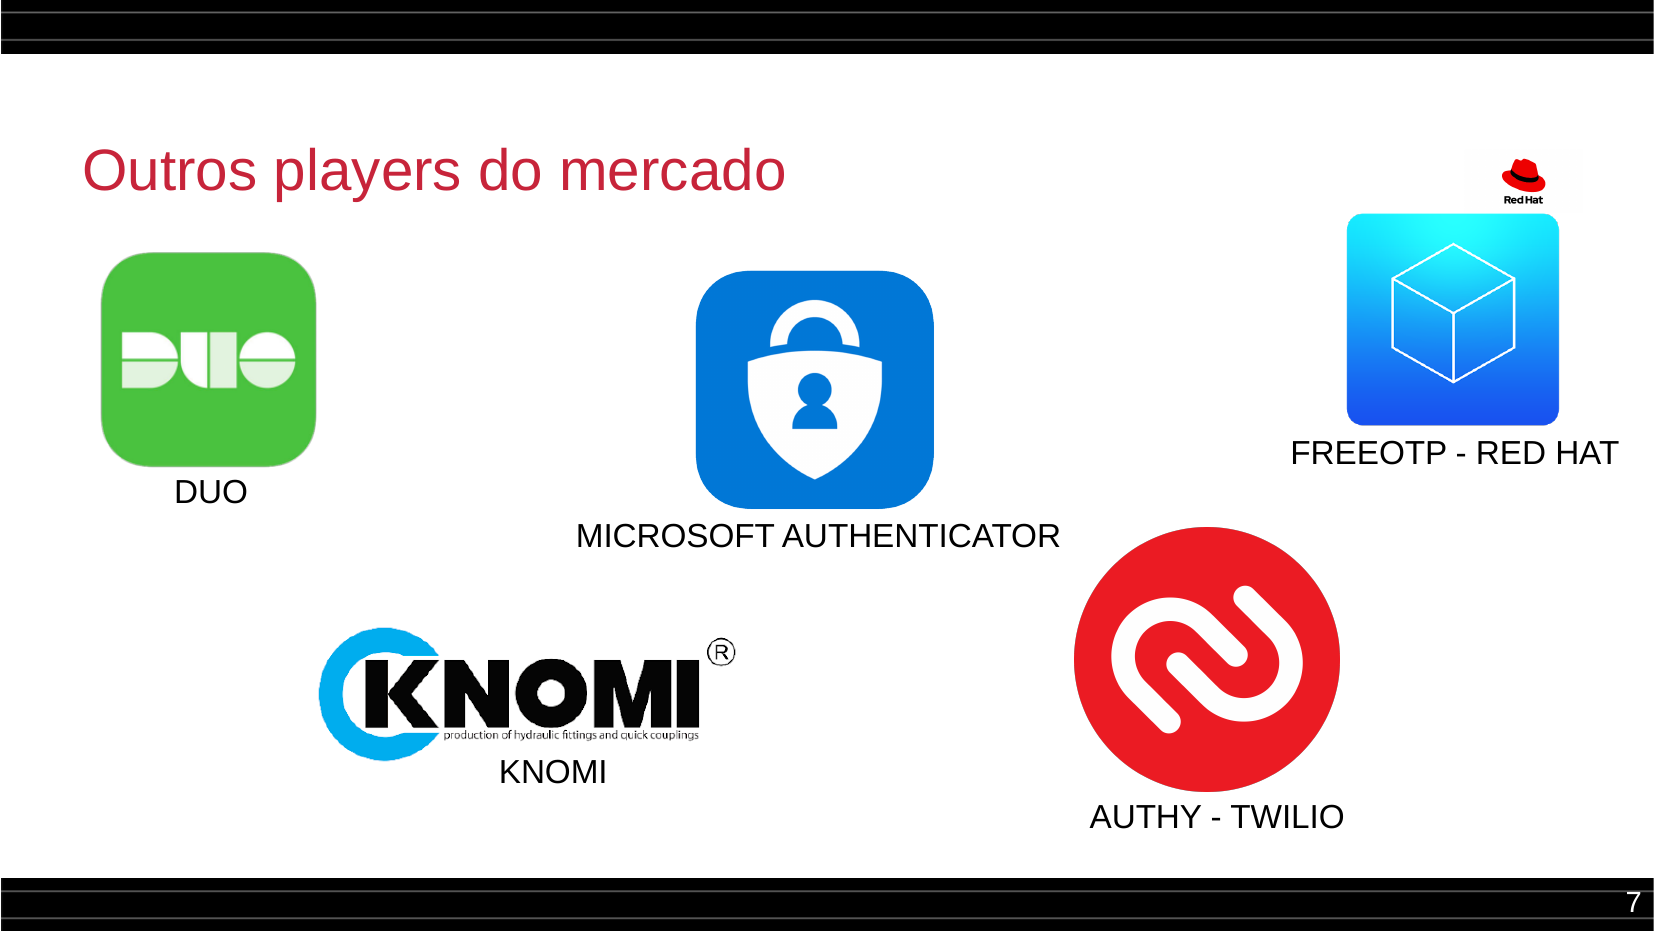

# Outros players do mercado
FREEOTP - RED HAT
DUO
MICROSOFT AUTHENTICATOR
KNOMI
AUTHY - TWILIO